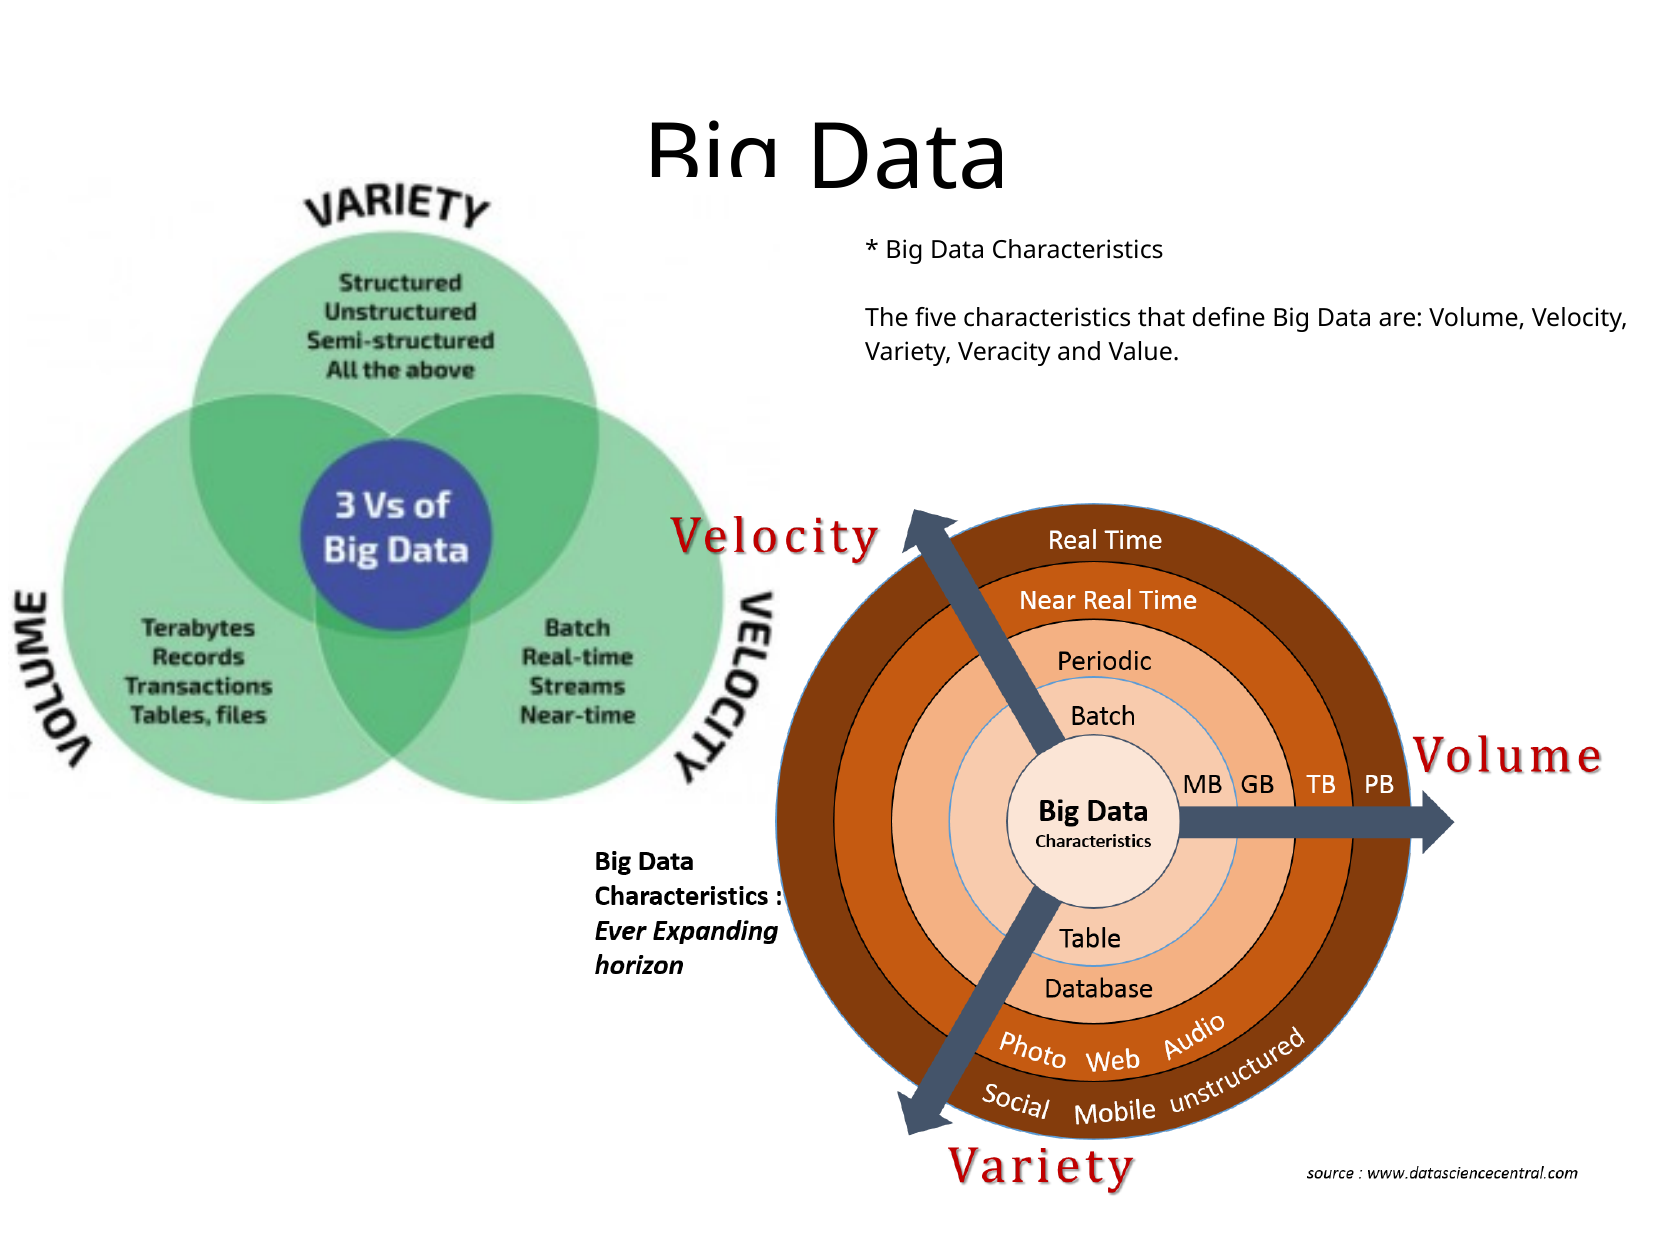

# Big Data
* Big Data Characteristics
The five characteristics that define Big Data are: Volume, Velocity, Variety, Veracity and Value.